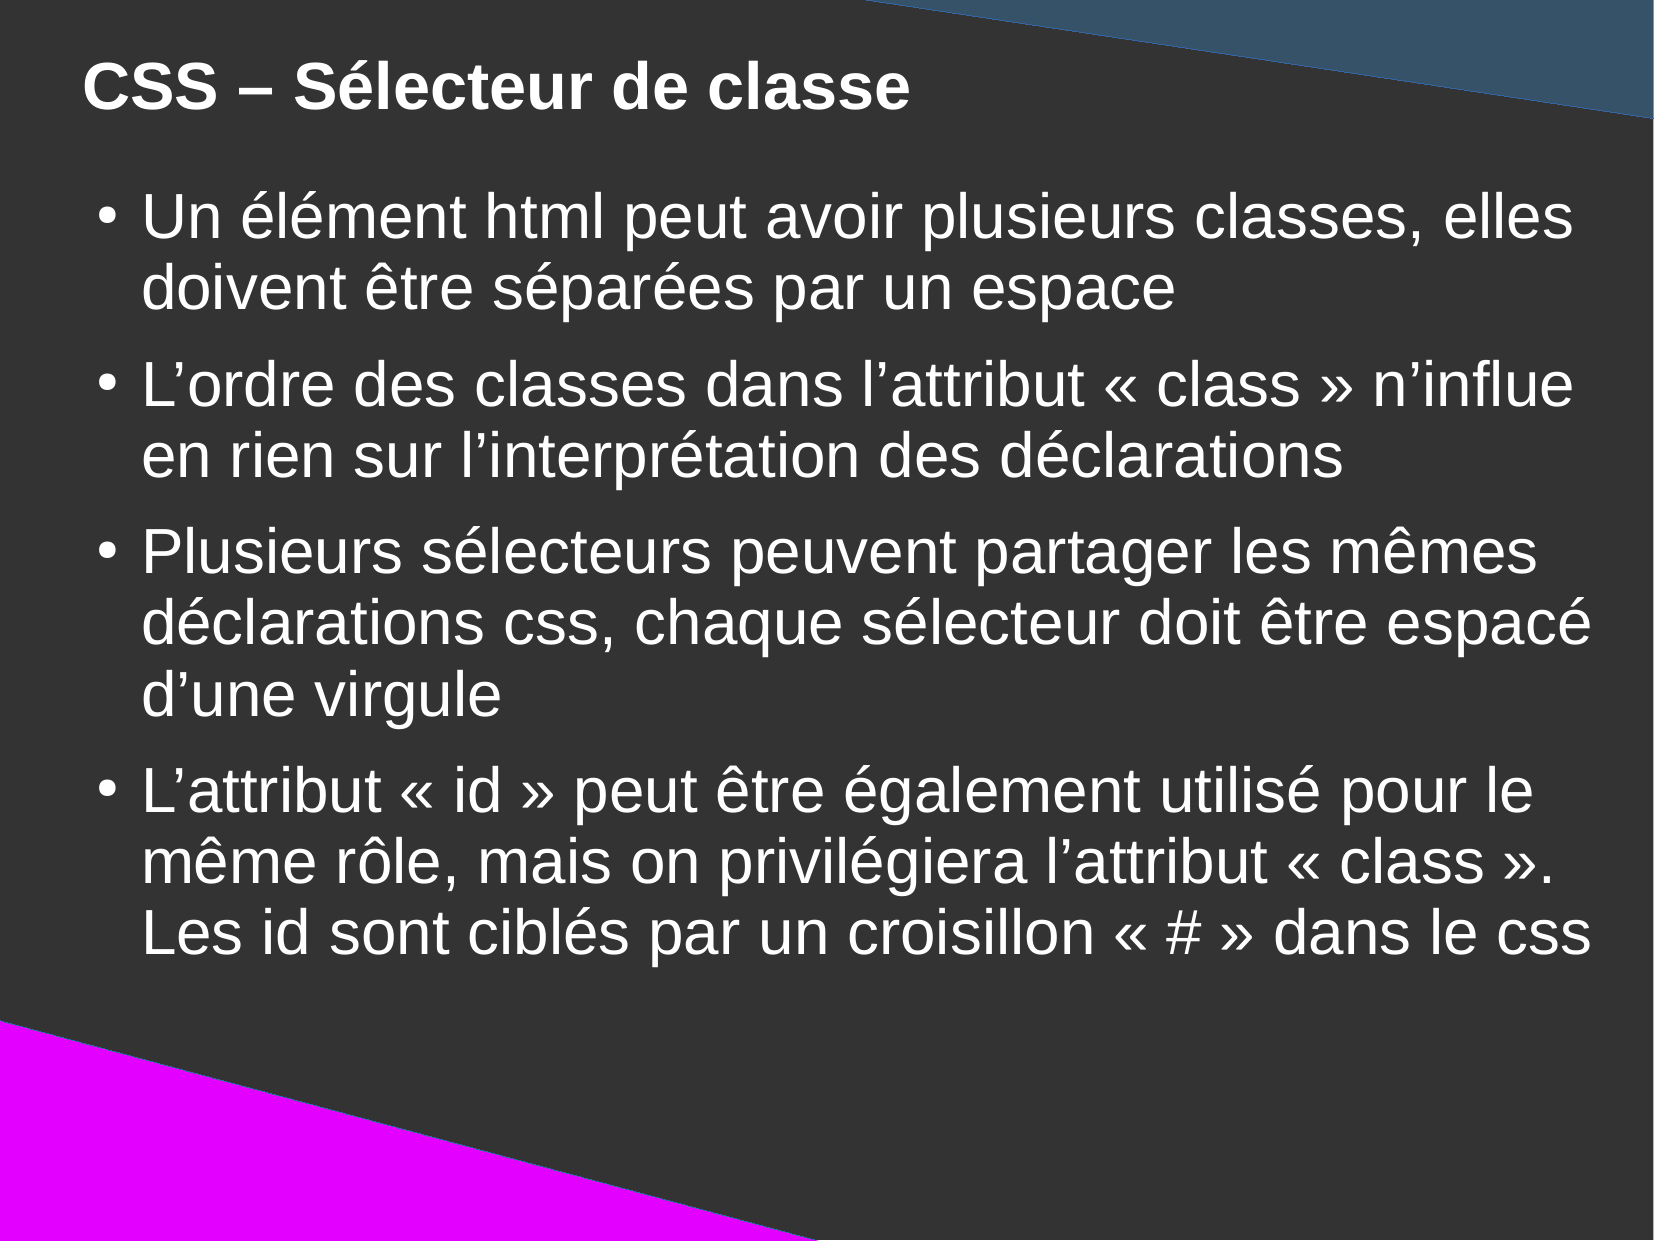

# CSS – Sélecteur de classe
Un élément html peut avoir plusieurs classes, elles doivent être séparées par un espace
L’ordre des classes dans l’attribut « class » n’influe en rien sur l’interprétation des déclarations
Plusieurs sélecteurs peuvent partager les mêmes déclarations css, chaque sélecteur doit être espacé d’une virgule
L’attribut « id » peut être également utilisé pour le même rôle, mais on privilégiera l’attribut « class ». Les id sont ciblés par un croisillon « # » dans le css